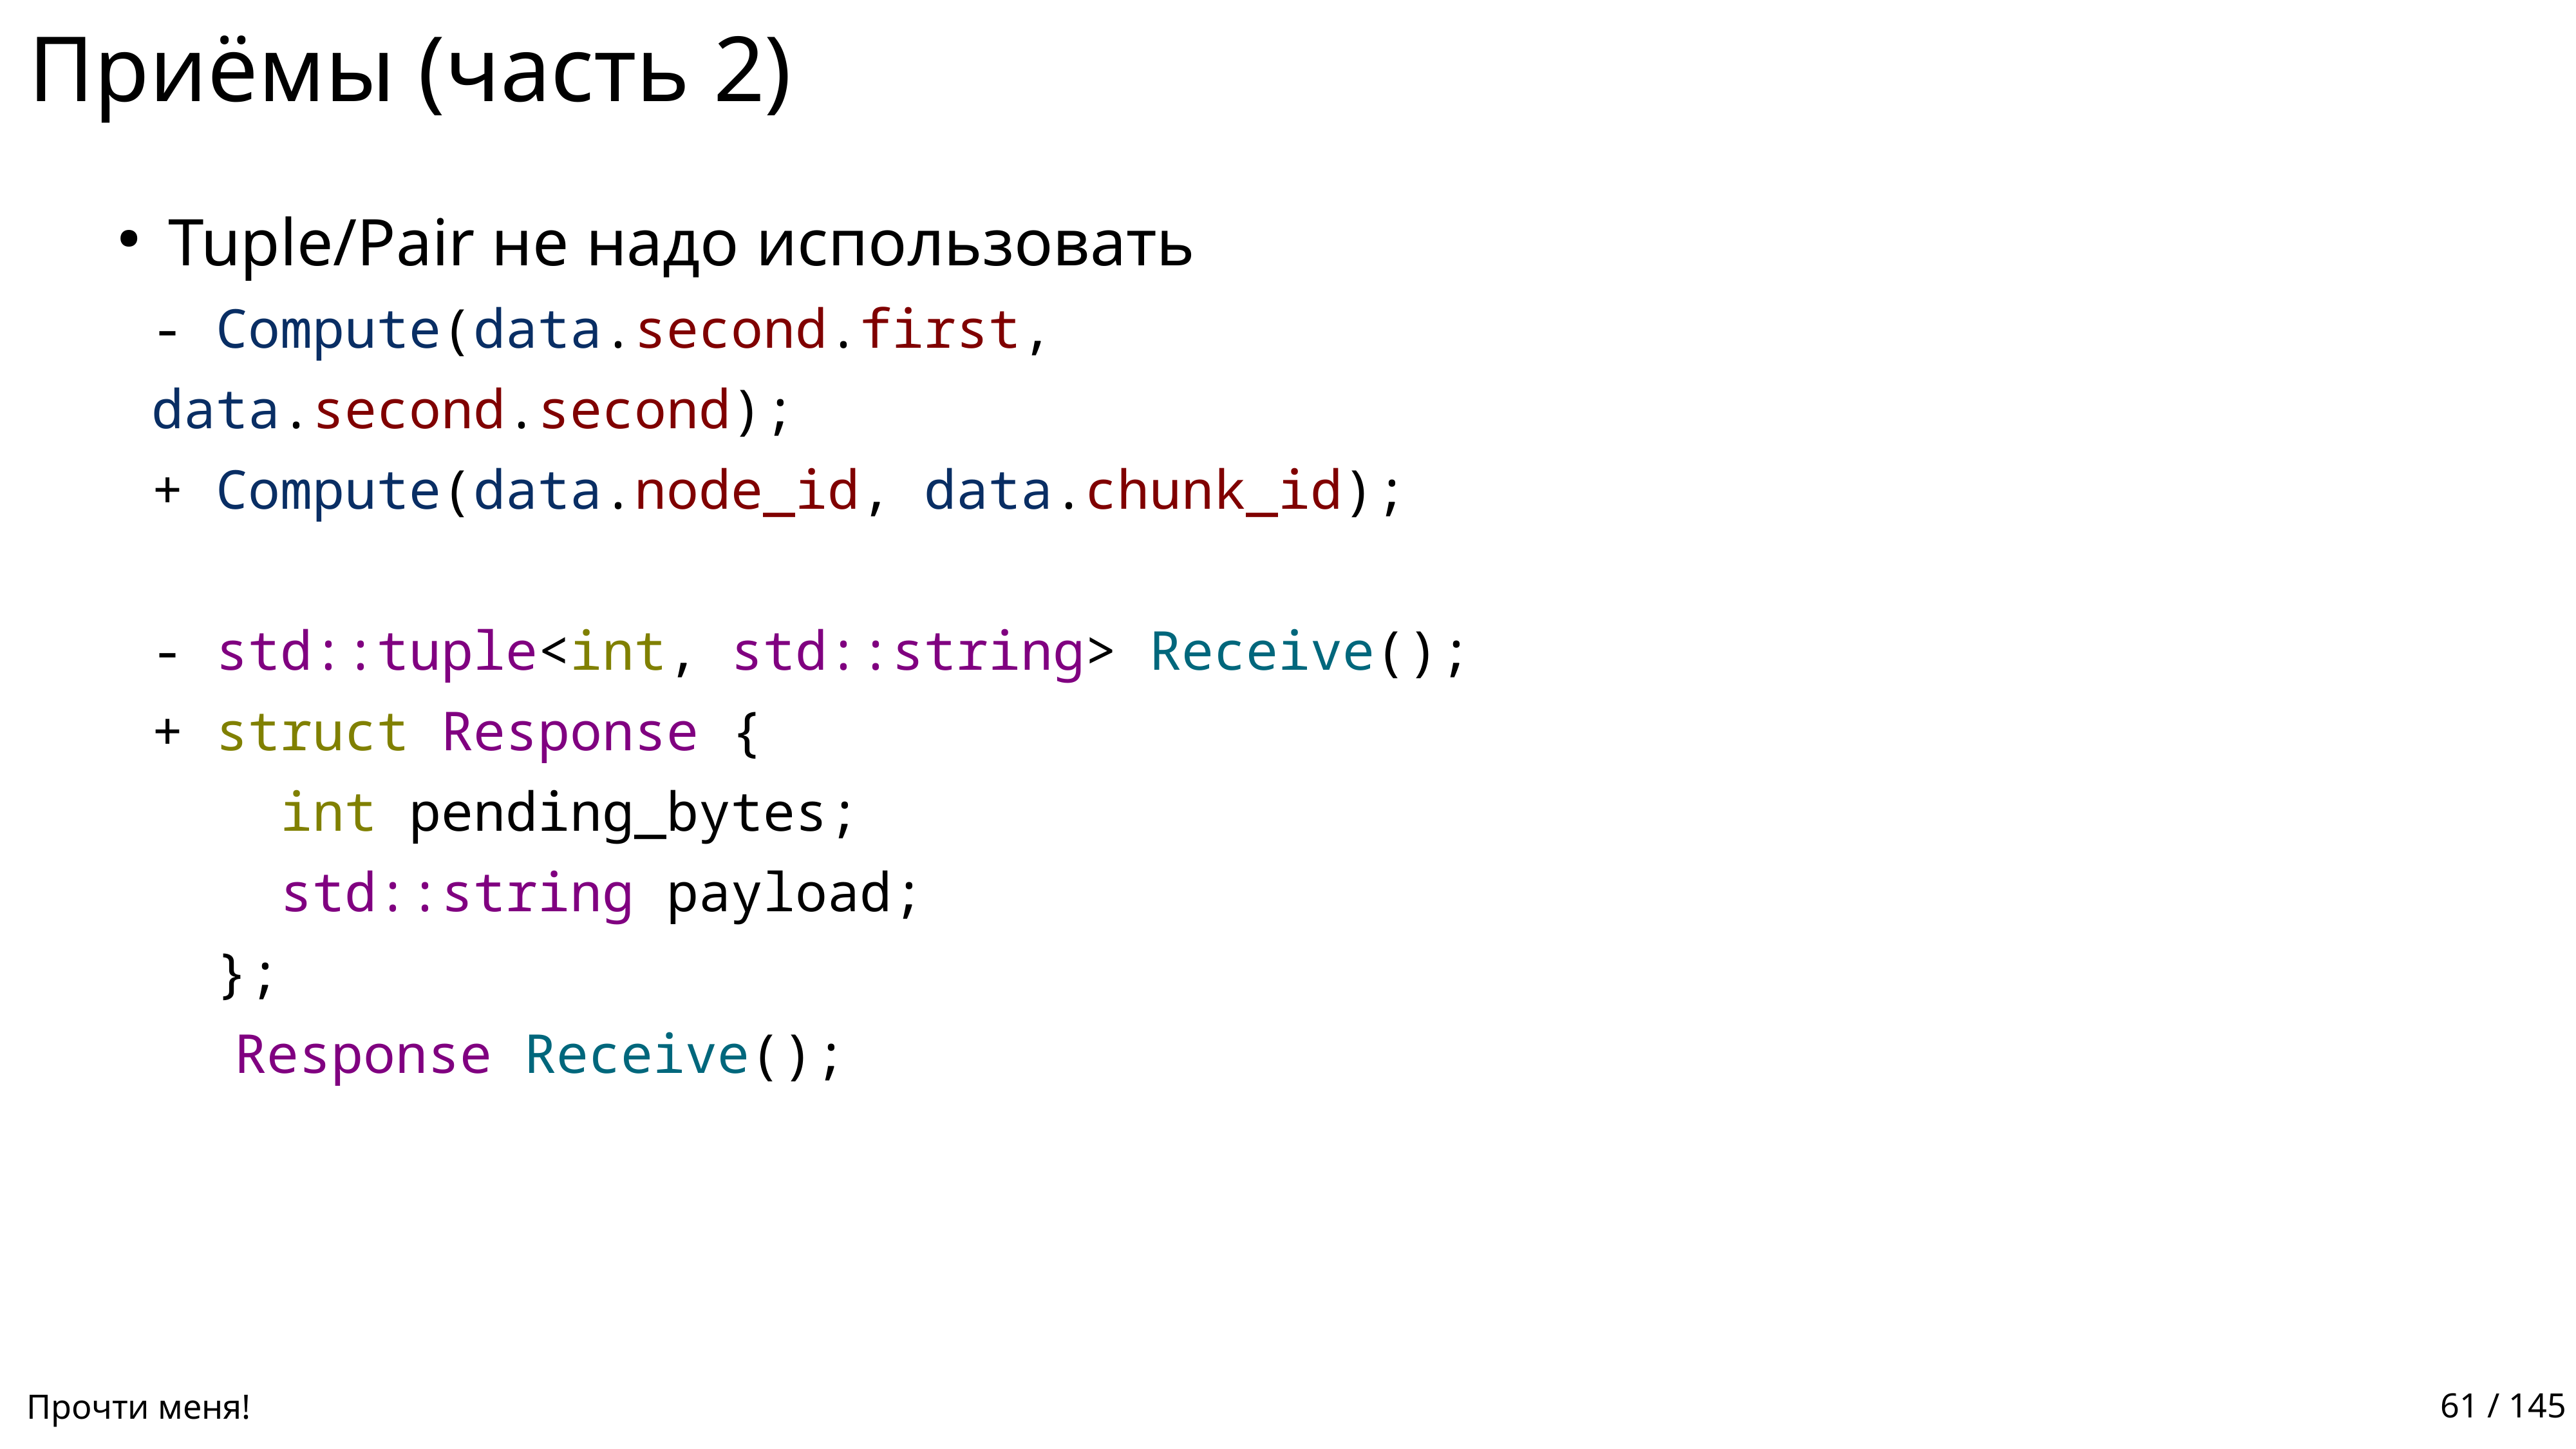

Приёмы (часть 2)
# Tuple/Pair не надо использовать
- Compute(data.second.first, data.second.second);
+ Compute(data.node_id, data.chunk_id);
- std::tuple<int, std::string> Receive();
+ struct Response {
 int pending_bytes;
 std::string payload;
 };
 Response Receive();
Прочти меня!